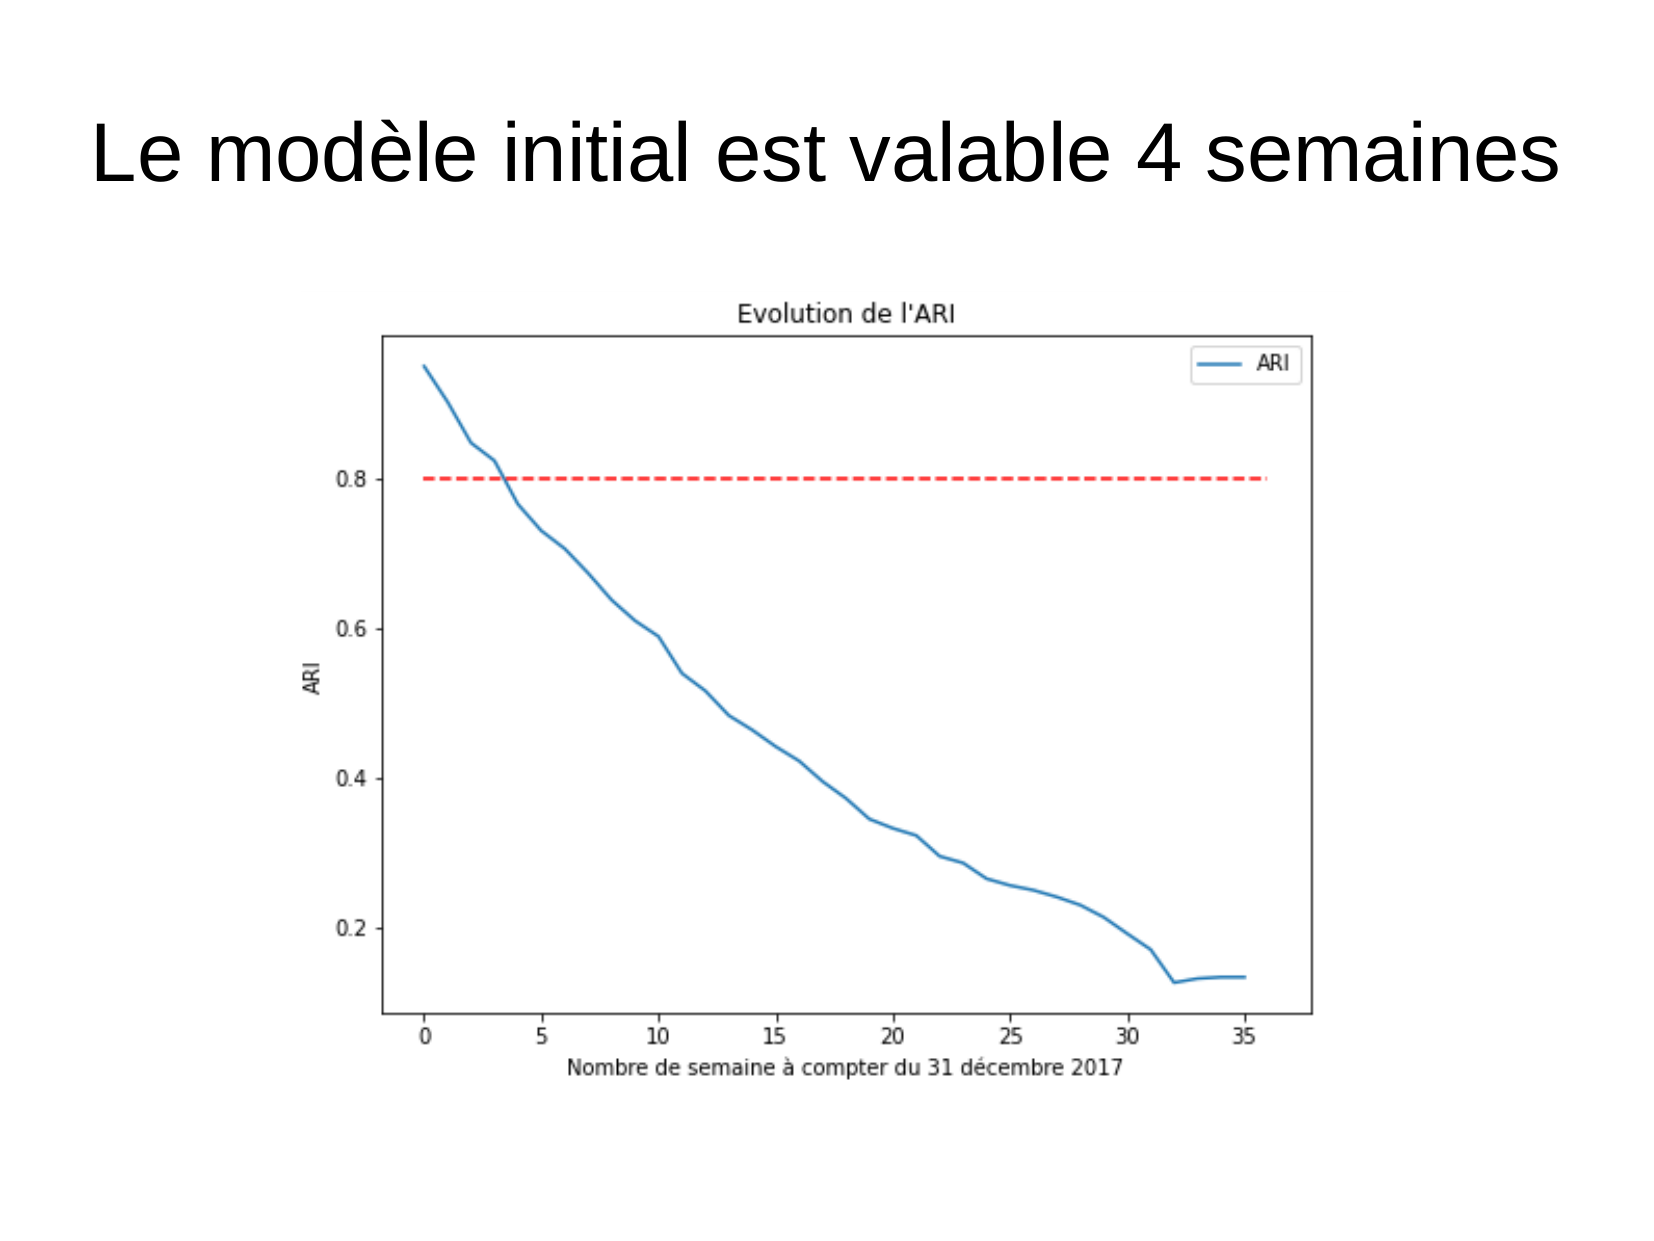

# Le modèle initial est valable 4 semaines